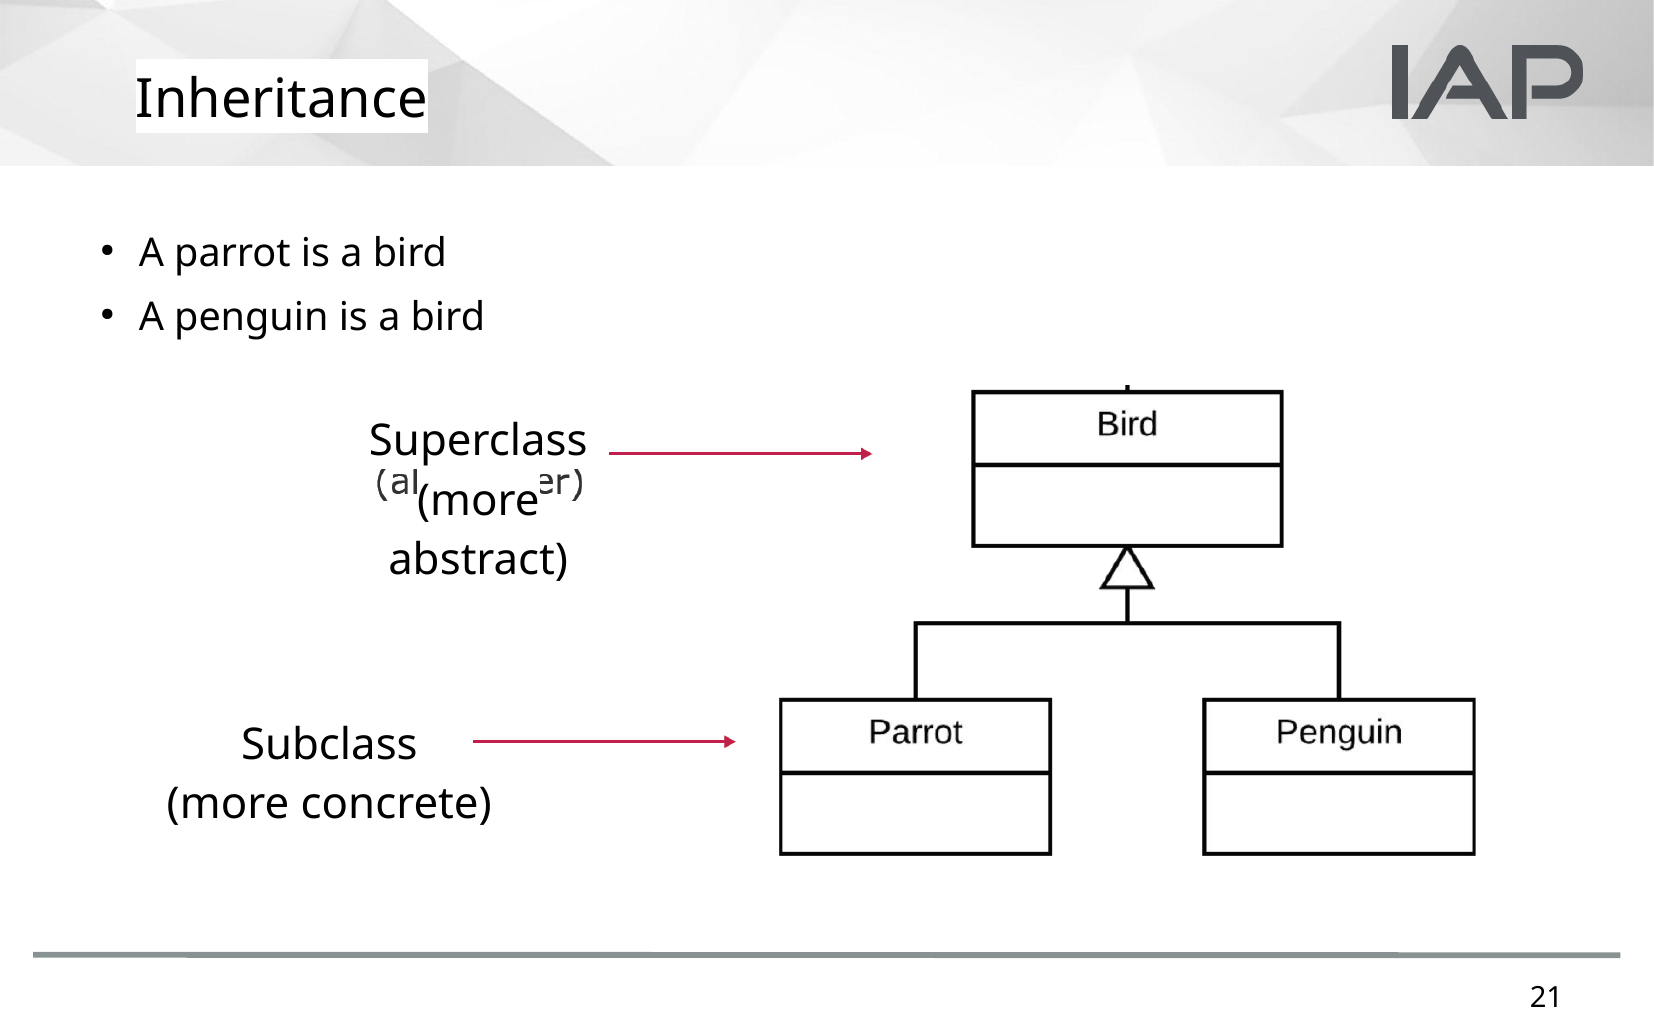

# Inheritance
A parrot is a bird
A penguin is a bird
Superclass
(more abstract)
Subclass
(more concrete)
21